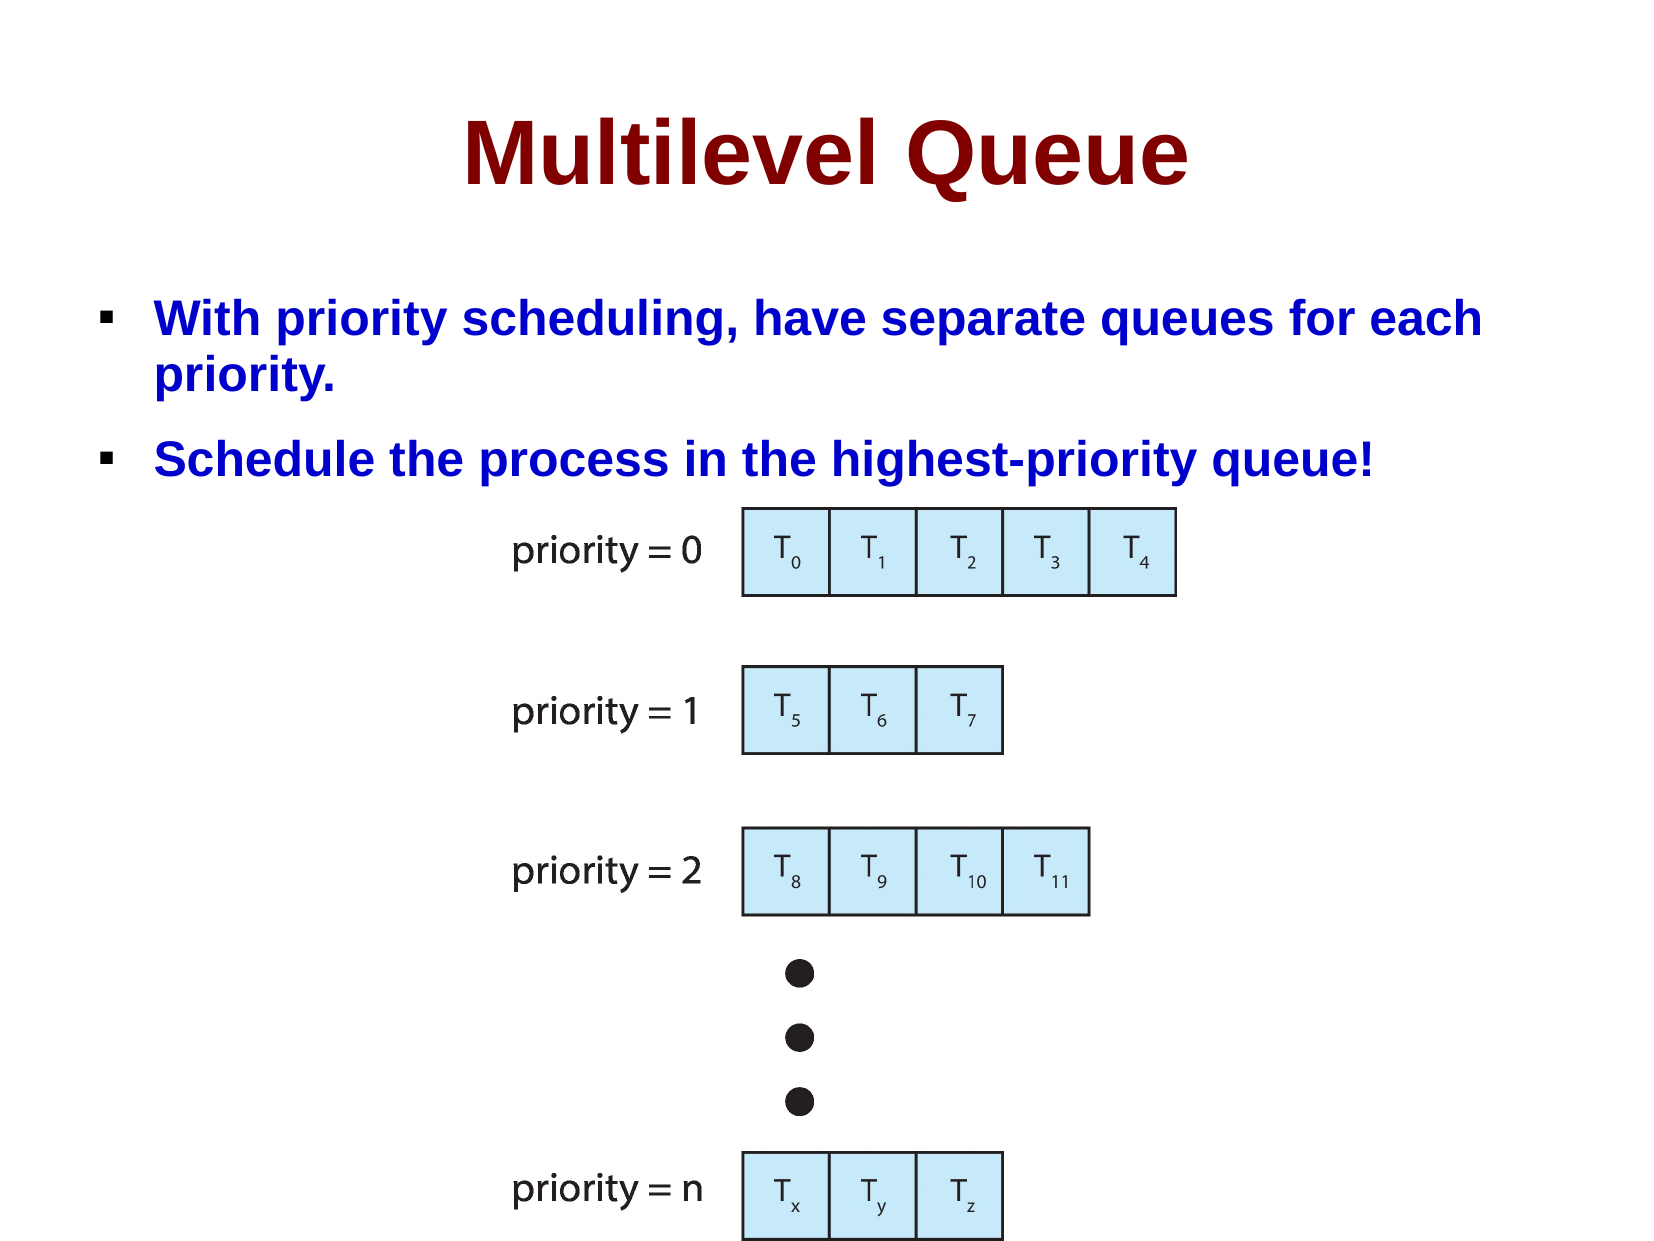

# Multilevel Queue
With priority scheduling, have separate queues for each priority.
Schedule the process in the highest-priority queue!